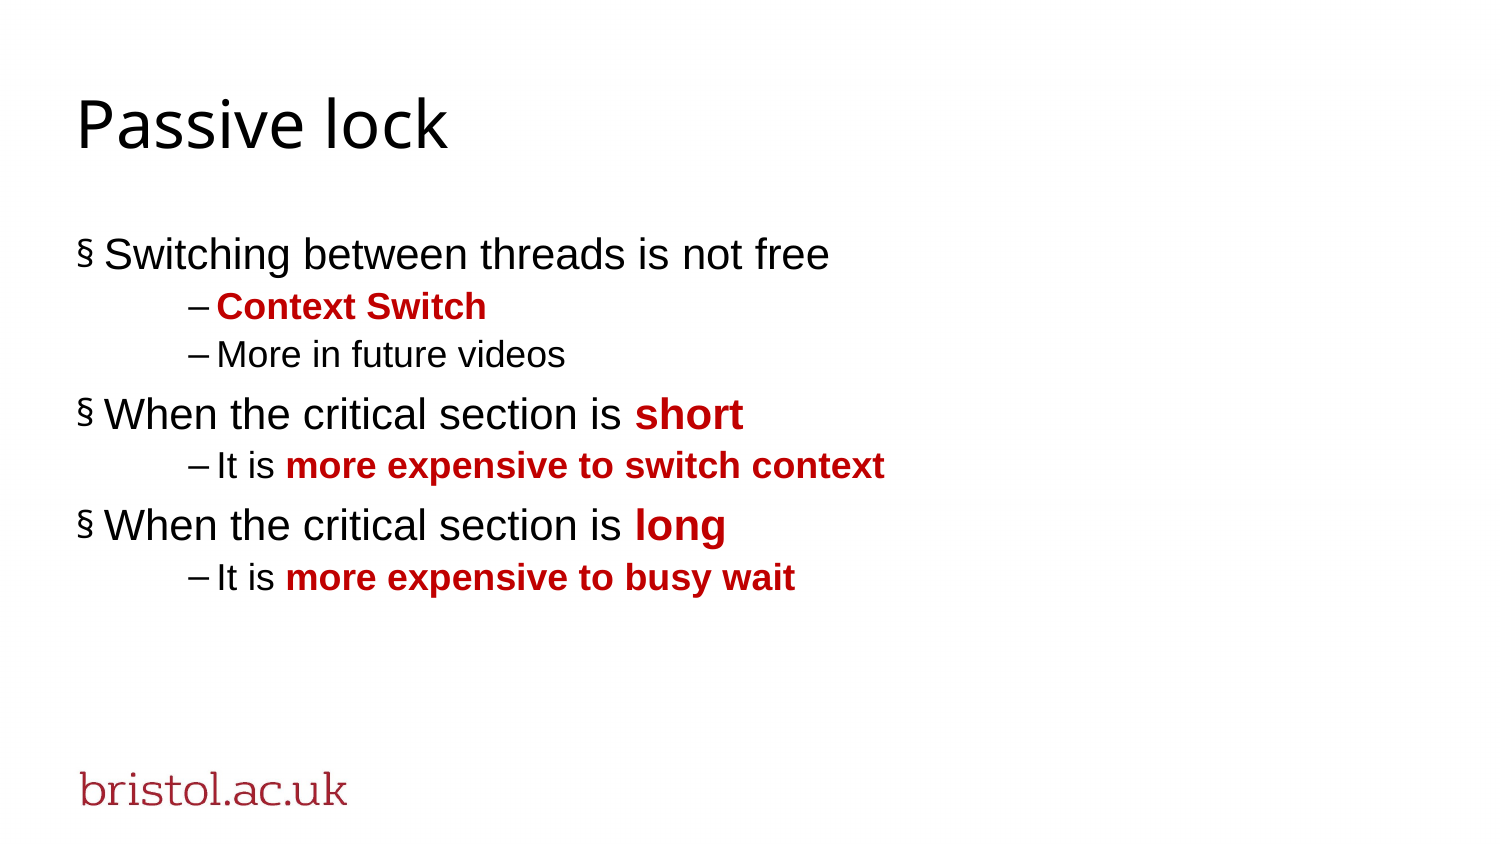

# Passive lock
Switching between threads is not free
Context Switch
More in future videos
When the critical section is short
It is more expensive to switch context
When the critical section is long
It is more expensive to busy wait